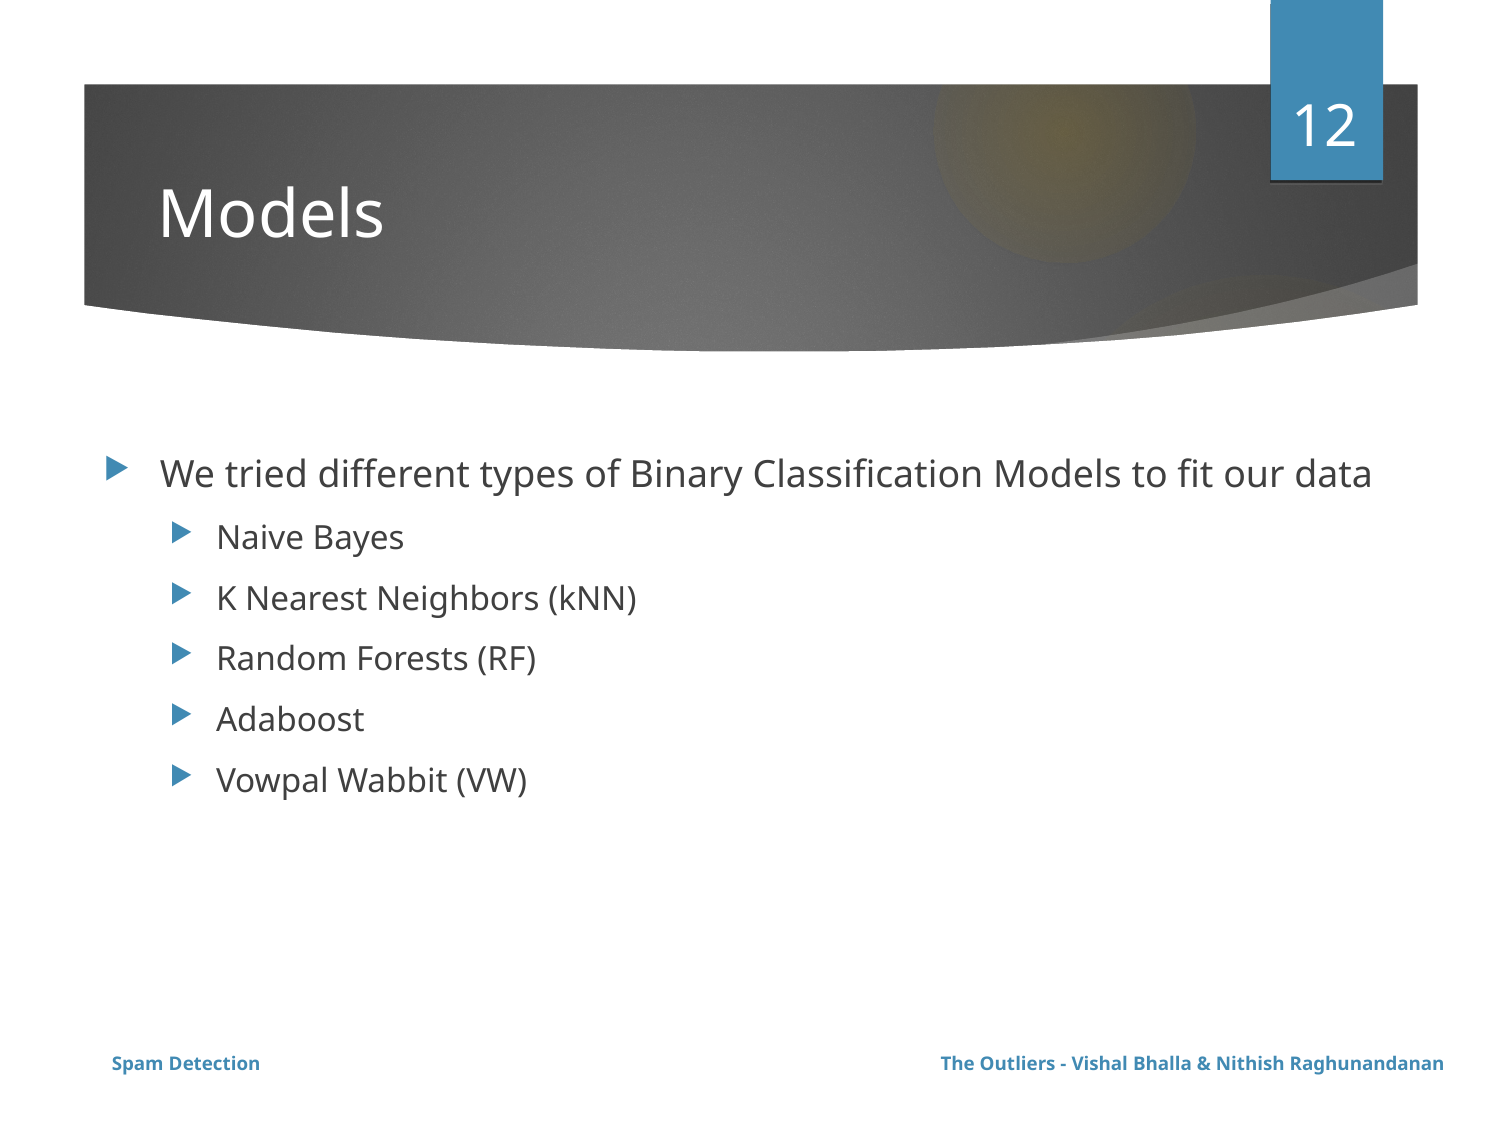

# Models
We tried different types of Binary Classification Models to fit our data
Naive Bayes
K Nearest Neighbors (kNN)
Random Forests (RF)
Adaboost
Vowpal Wabbit (VW)
The Outliers - Vishal Bhalla & Nithish Raghunandanan
Spam Detection